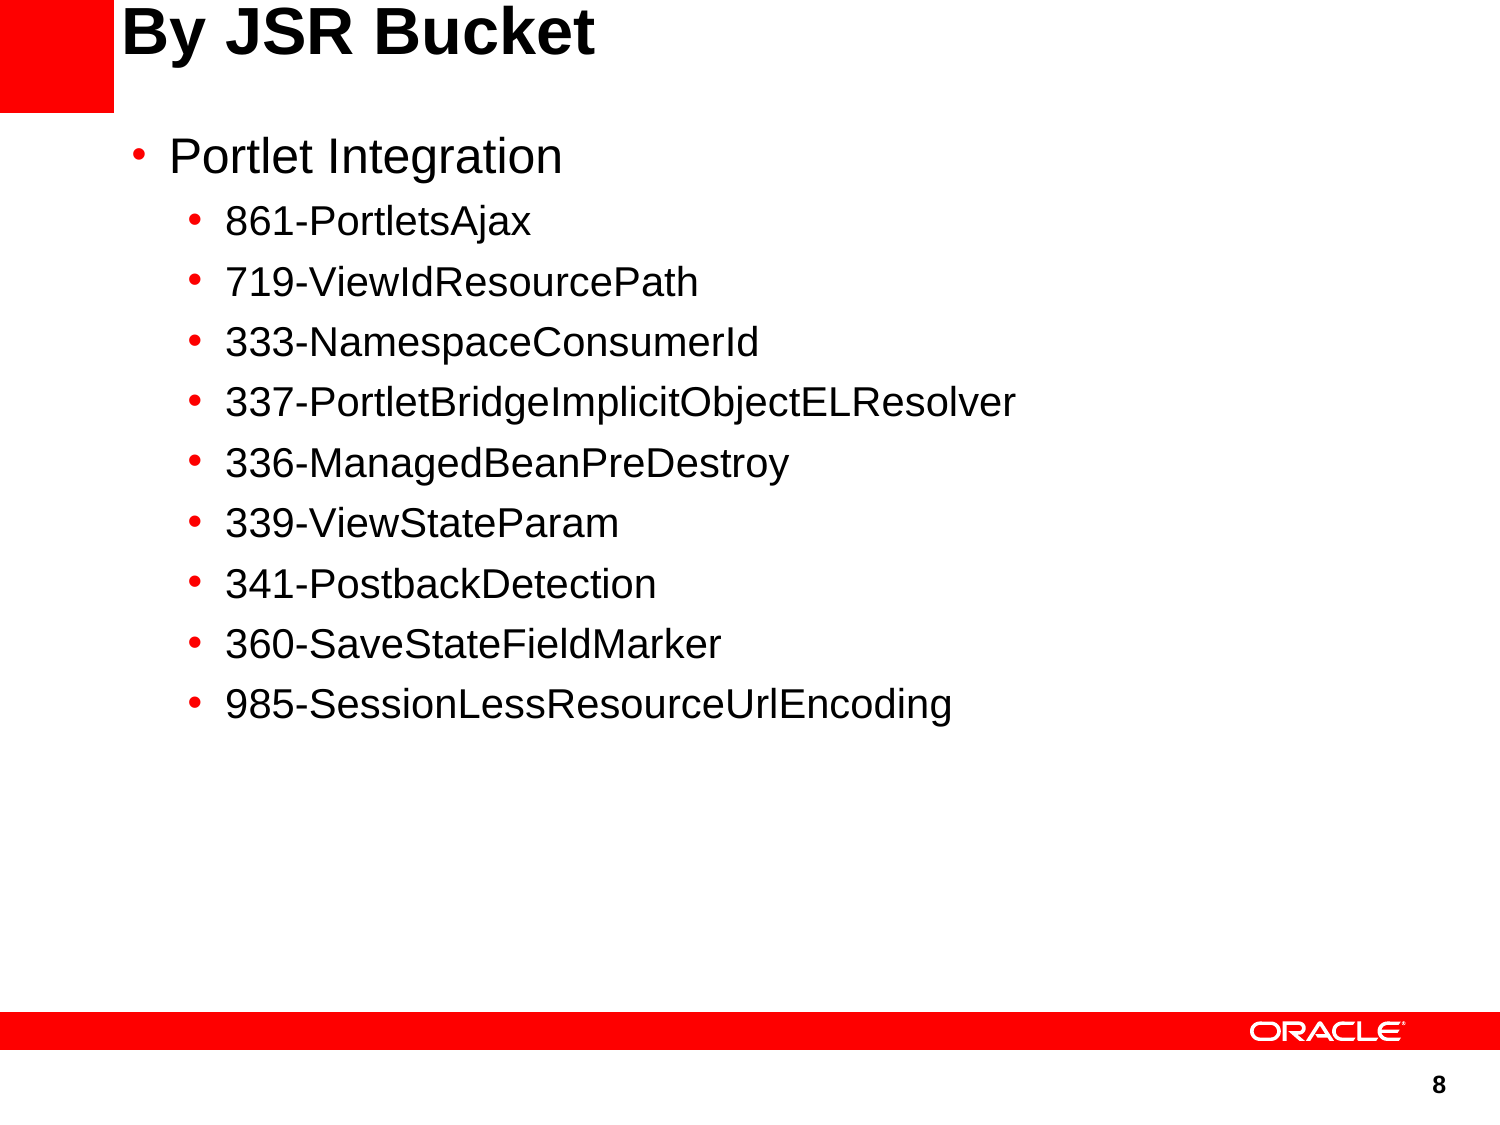

# By JSR Bucket
Portlet Integration
861-PortletsAjax
719-ViewIdResourcePath
333-NamespaceConsumerId
337-PortletBridgeImplicitObjectELResolver
336-ManagedBeanPreDestroy
339-ViewStateParam
341-PostbackDetection
360-SaveStateFieldMarker
985-SessionLessResourceUrlEncoding